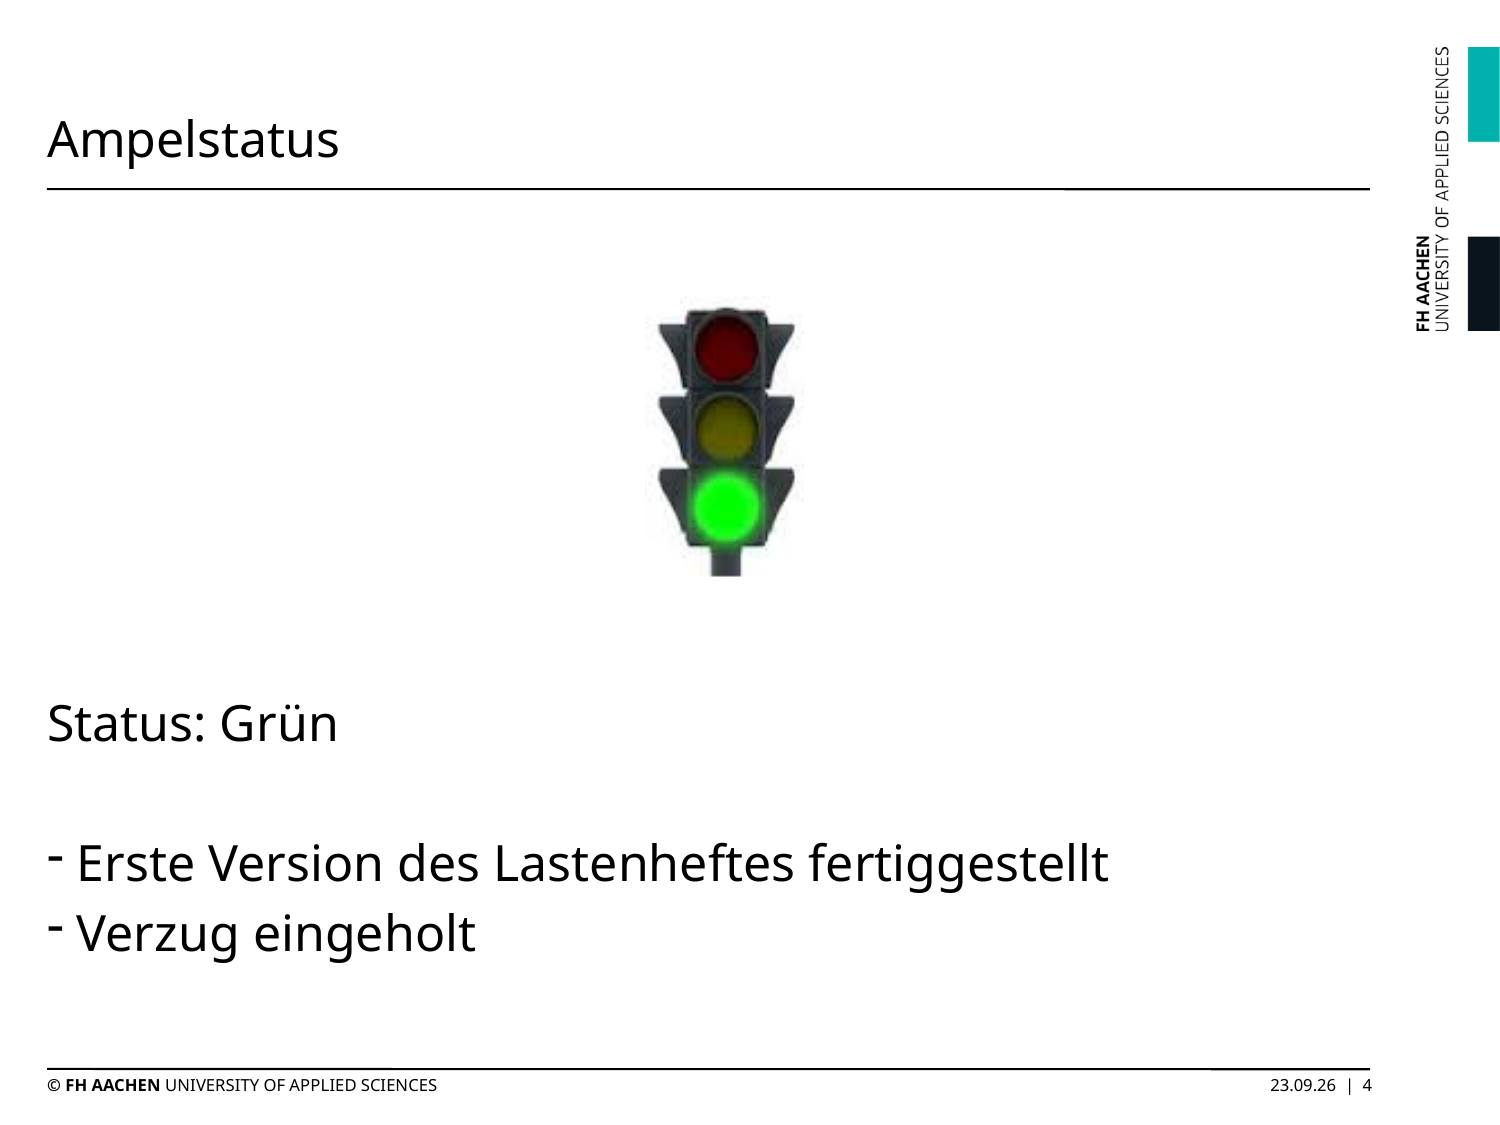

# Ampelstatus
Status: Grün
 Erste Version des Lastenheftes fertiggestellt
 Verzug eingeholt